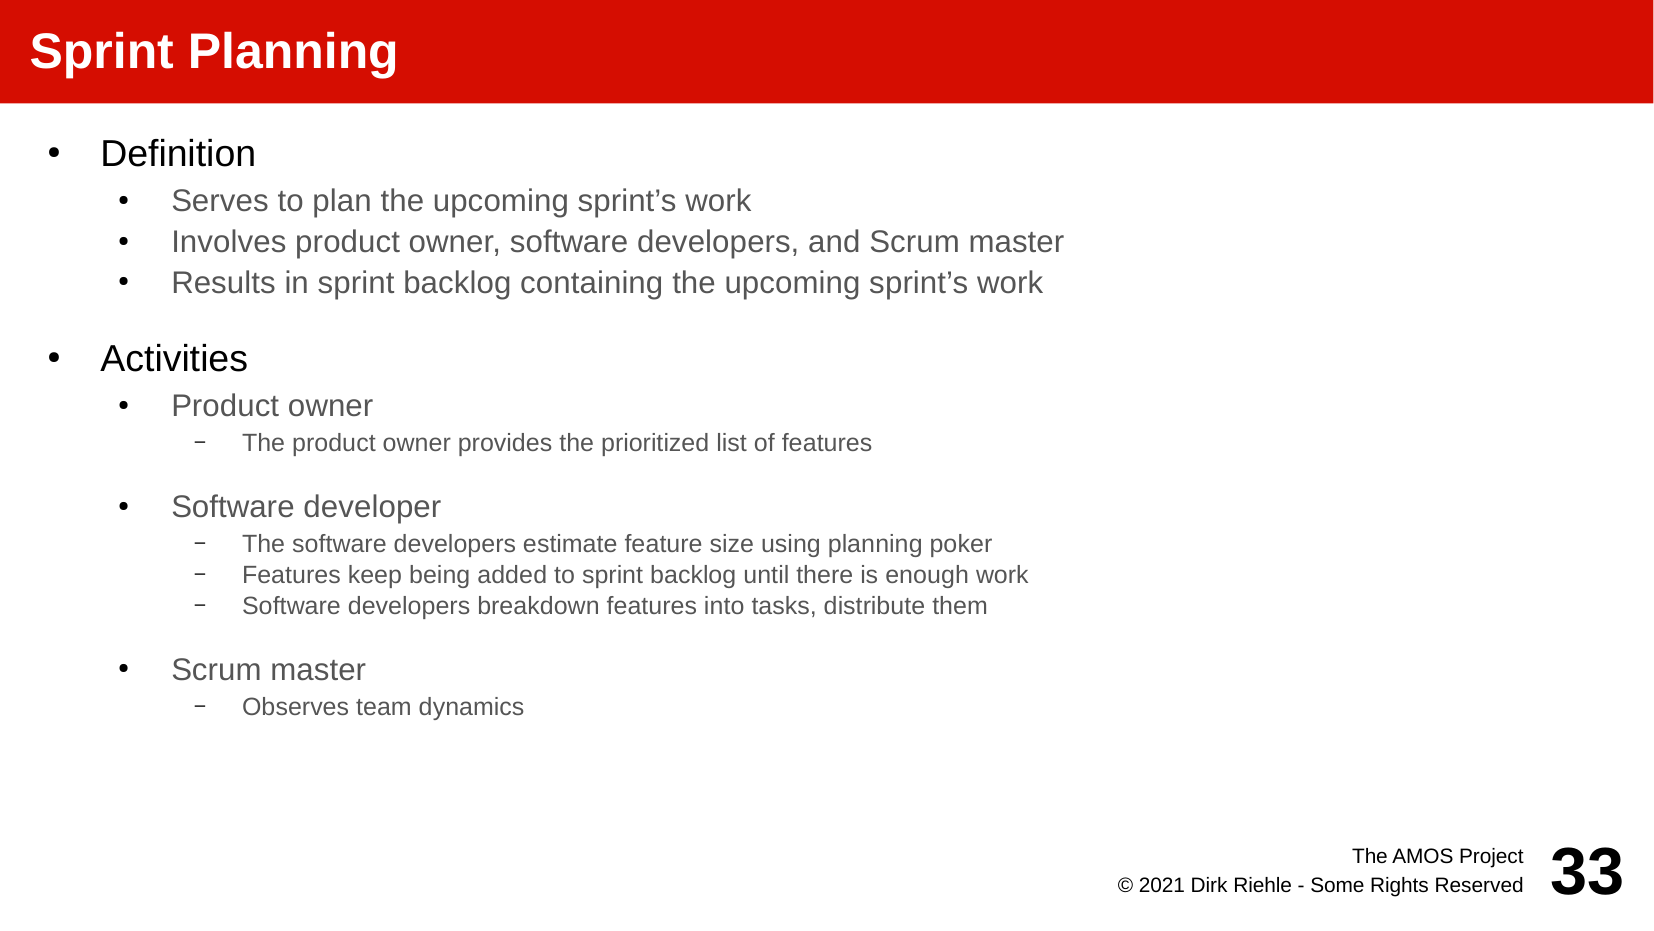

# Sprint Planning
Definition
Serves to plan the upcoming sprint’s work
Involves product owner, software developers, and Scrum master
Results in sprint backlog containing the upcoming sprint’s work
Activities
Product owner
The product owner provides the prioritized list of features
Software developer
The software developers estimate feature size using planning poker
Features keep being added to sprint backlog until there is enough work
Software developers breakdown features into tasks, distribute them
Scrum master
Observes team dynamics
The AMOS Project
33
© 2021 Dirk Riehle - Some Rights Reserved